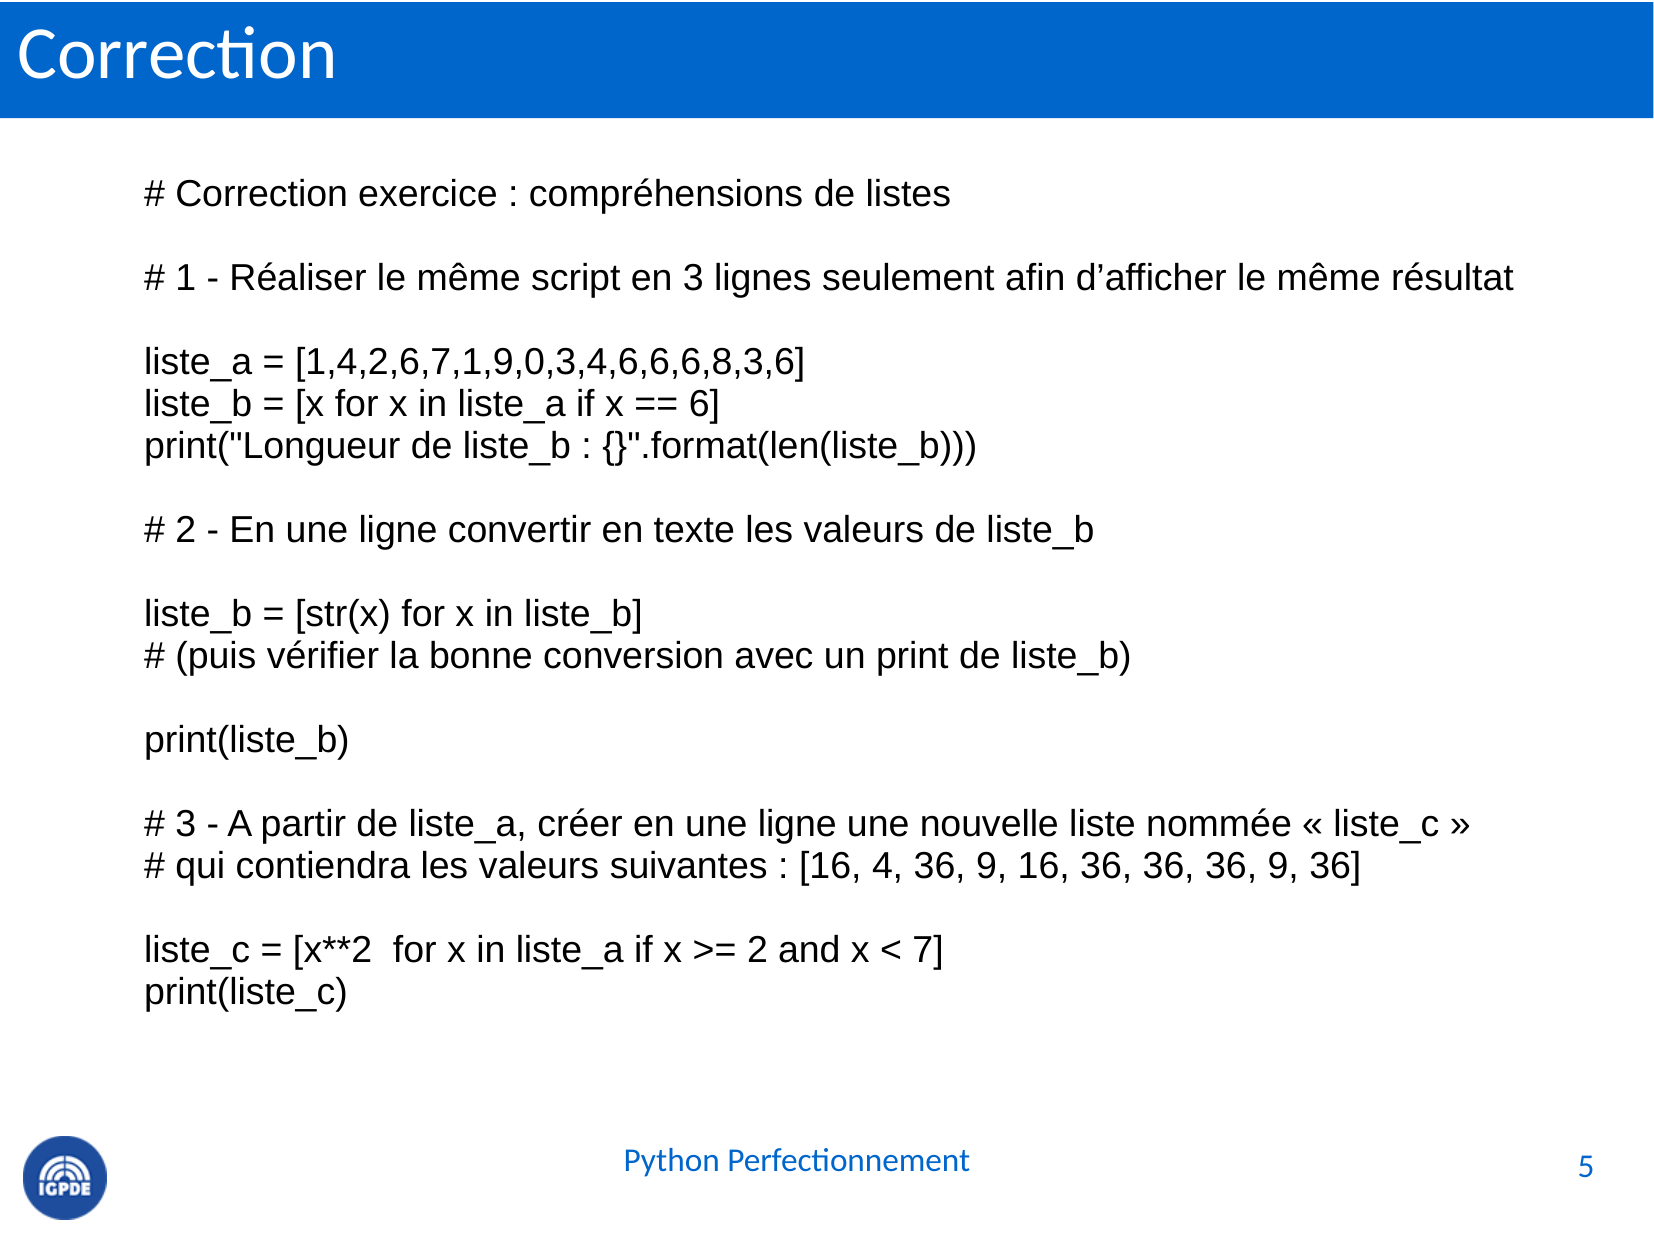

# Correction
# Correction exercice : compréhensions de listes
# 1 - Réaliser le même script en 3 lignes seulement afin d’afficher le même résultat
liste_a = [1,4,2,6,7,1,9,0,3,4,6,6,6,8,3,6]
liste_b = [x for x in liste_a if x == 6]
print("Longueur de liste_b : {}".format(len(liste_b)))
# 2 - En une ligne convertir en texte les valeurs de liste_b
liste_b = [str(x) for x in liste_b]
# (puis vérifier la bonne conversion avec un print de liste_b)
print(liste_b)
# 3 - A partir de liste_a, créer en une ligne une nouvelle liste nommée « liste_c »
# qui contiendra les valeurs suivantes : [16, 4, 36, 9, 16, 36, 36, 36, 9, 36]
liste_c = [x**2 for x in liste_a if x >= 2 and x < 7]
print(liste_c)
Python Perfectionnement
5